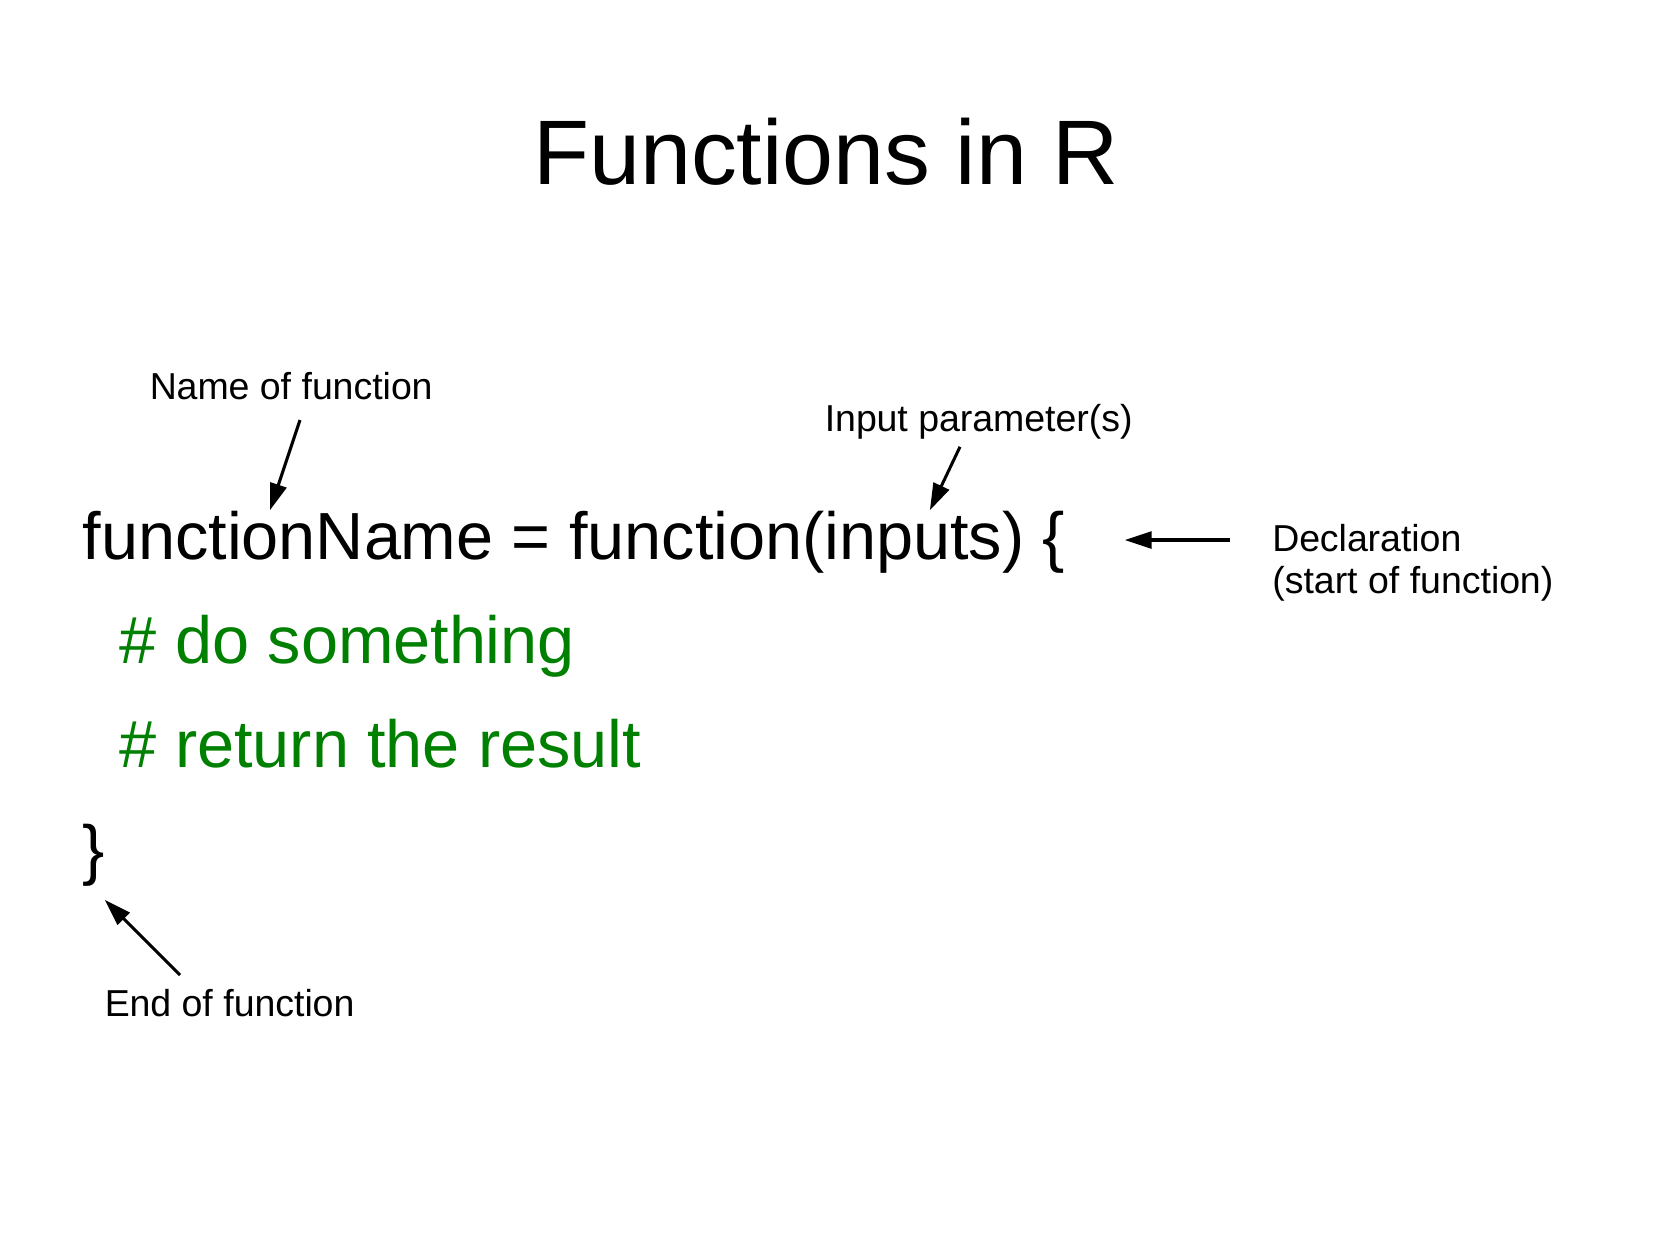

# Functions in R
functionName = function(inputs) {
 # do something
 # return the result
}
Name of function
Input parameter(s)
Declaration
(start of function)
End of function